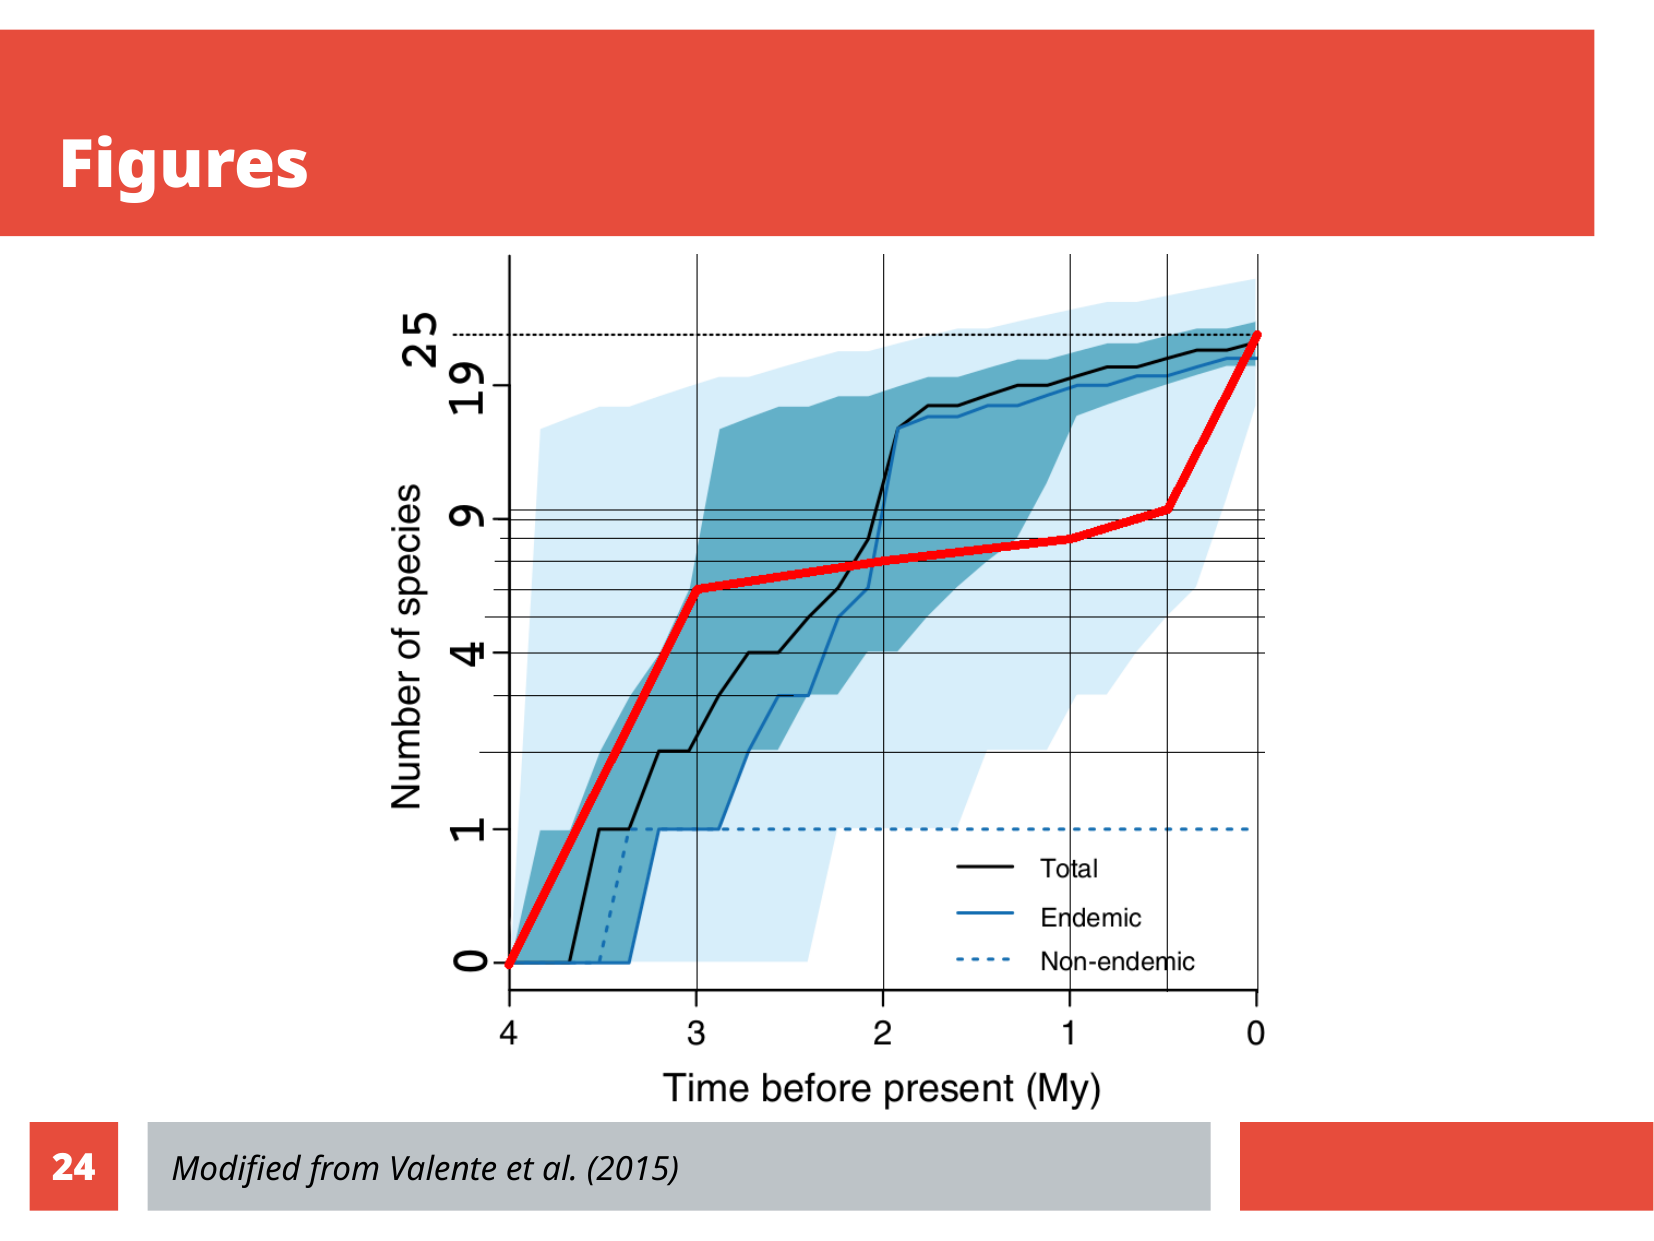

# Figures
24
Modified from Valente et al. (2015)